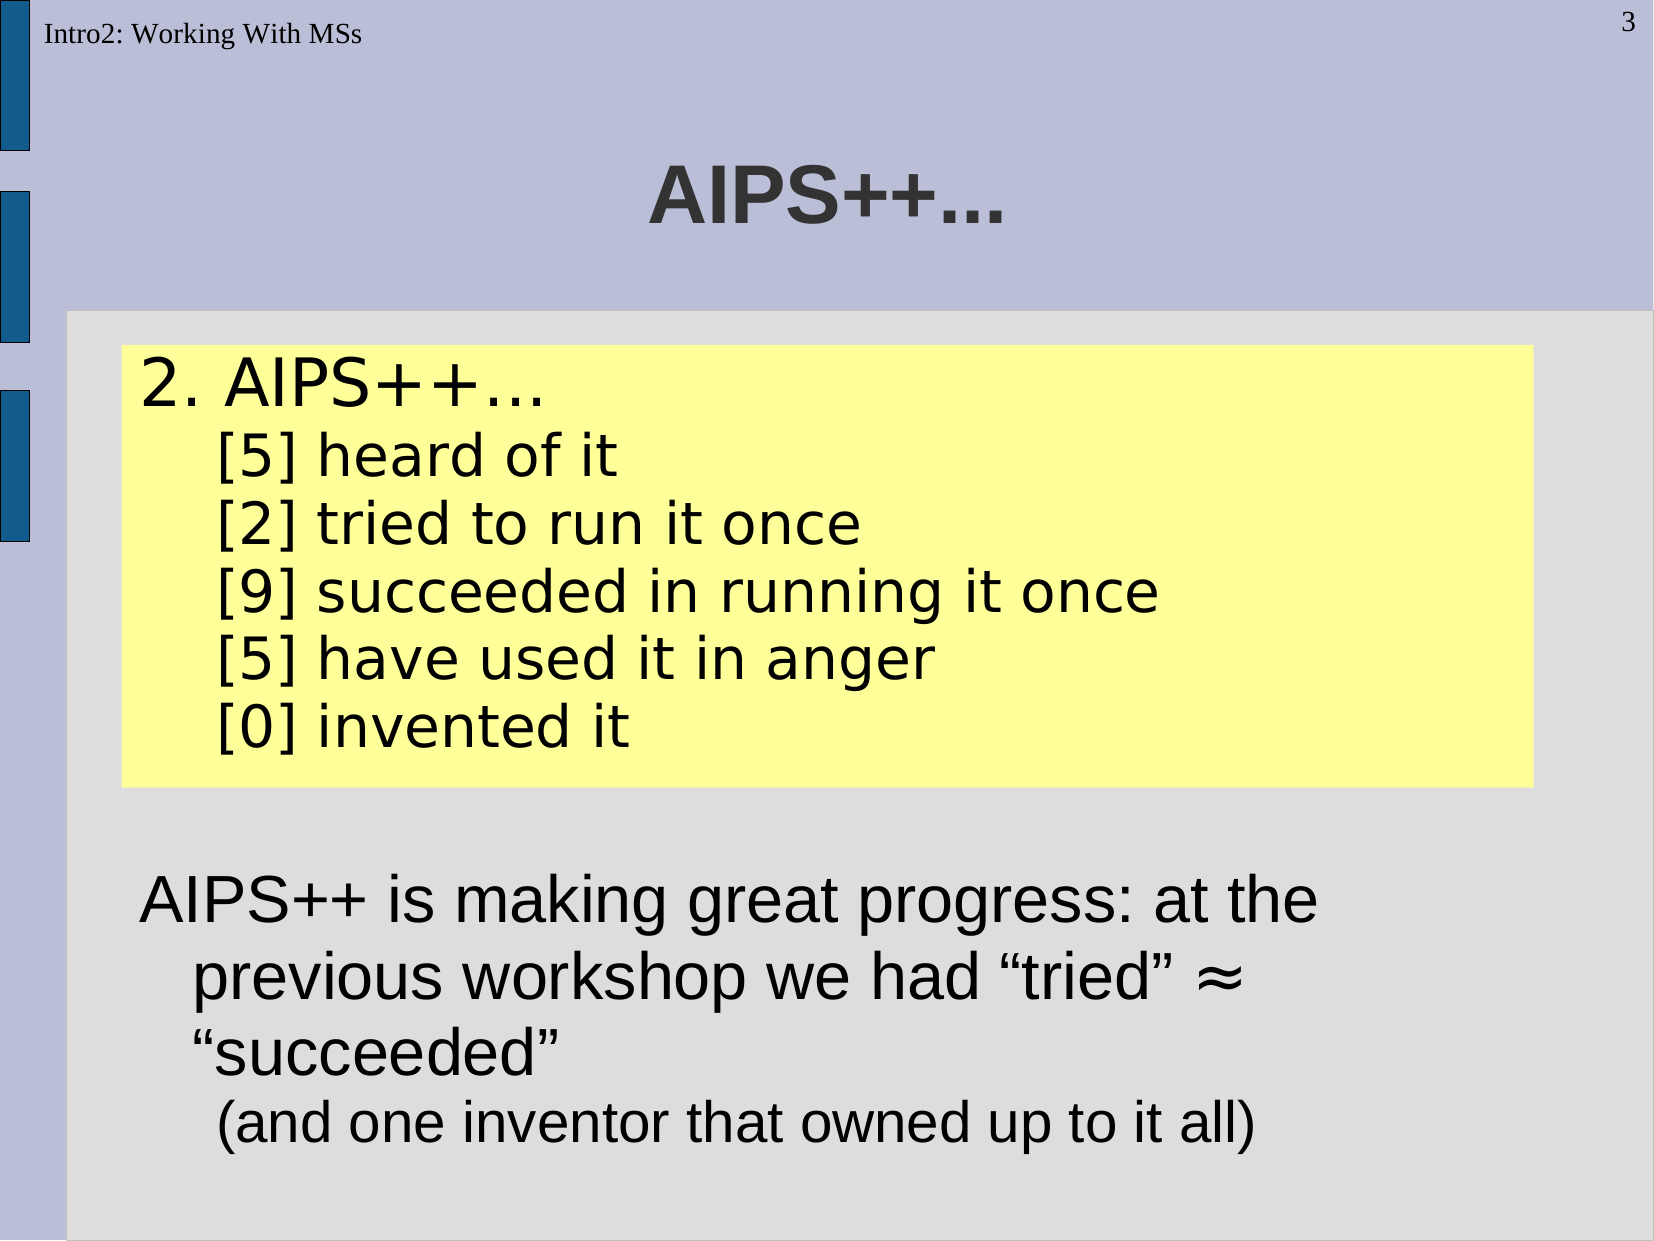

3
Intro2: Working With MSs
# AIPS++...
2. AIPS++...
[5] heard of it
[2] tried to run it once
[9] succeeded in running it once
[5] have used it in anger
[0] invented it
AIPS++ is making great progress: at the previous workshop we had “tried” ≈ “succeeded”
(and one inventor that owned up to it all)